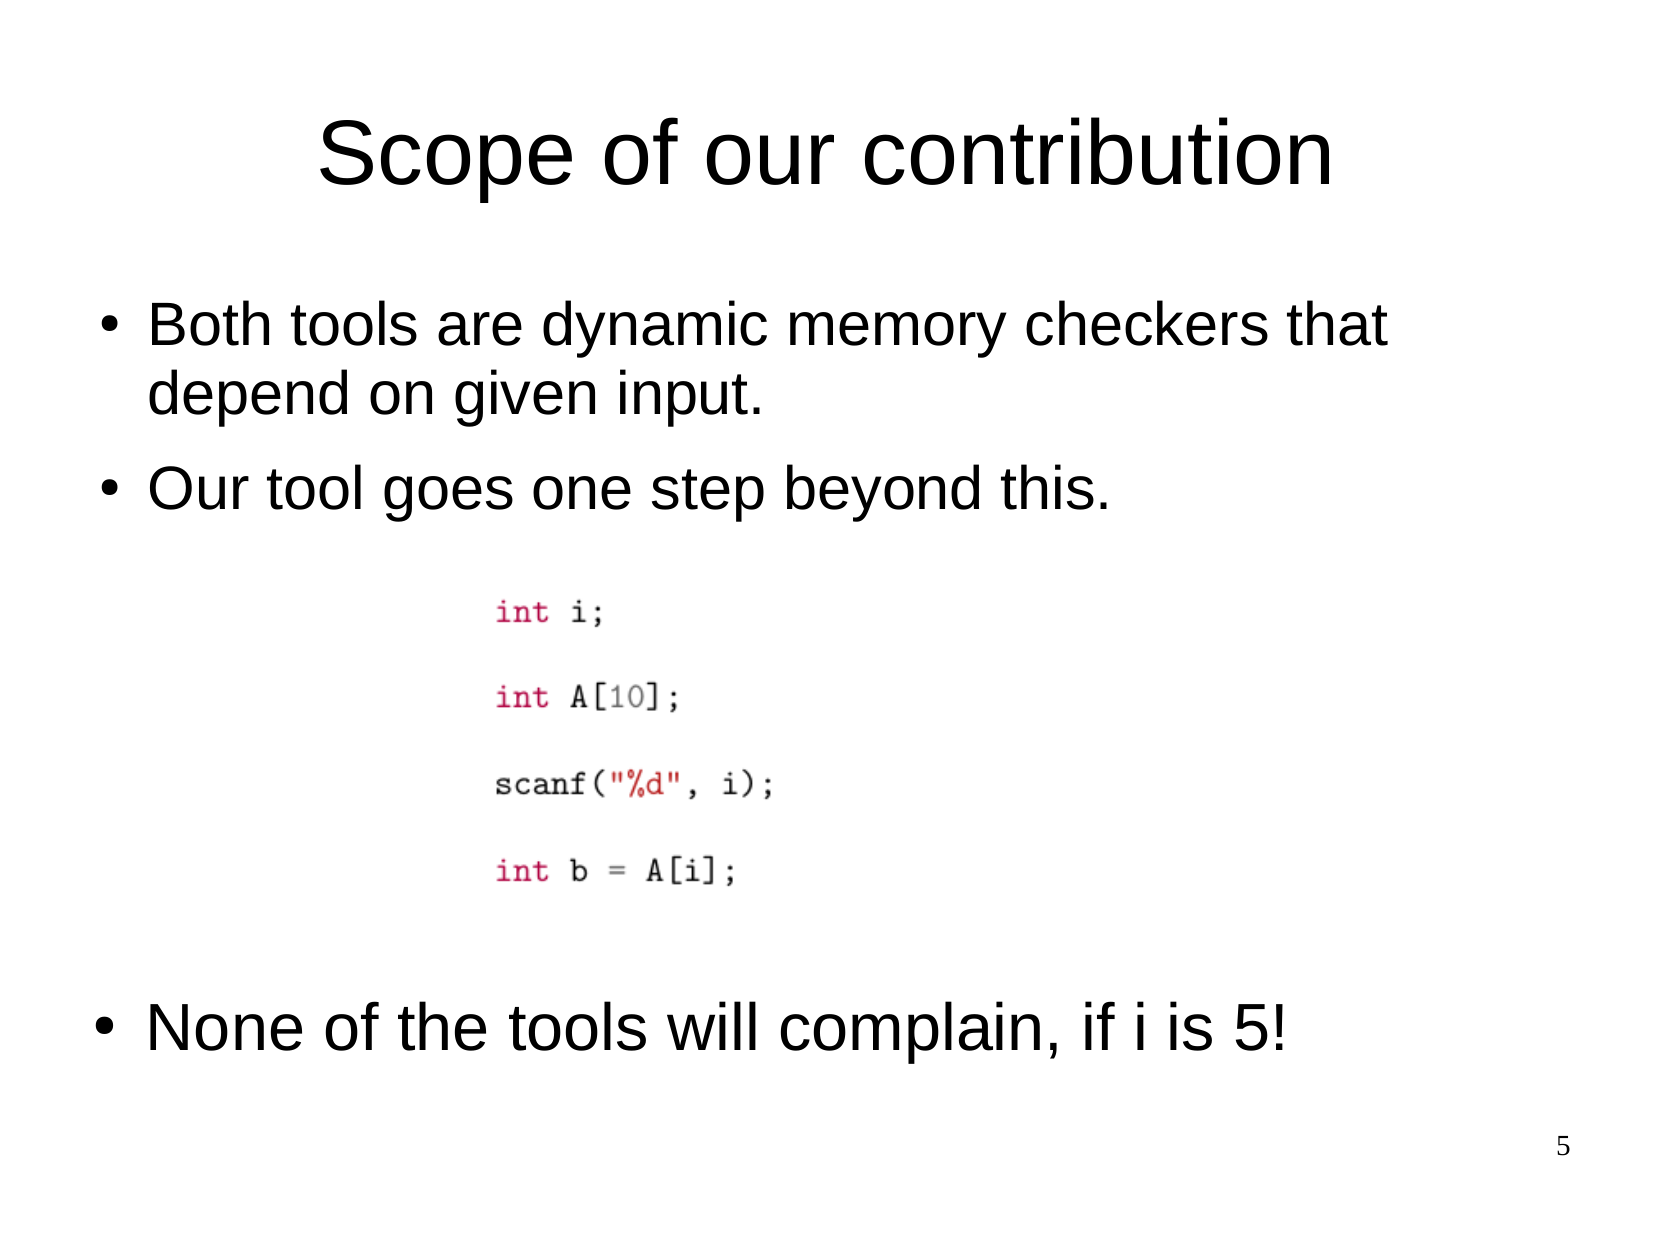

# Scope of our contribution
Both tools are dynamic memory checkers that depend on given input.
Our tool goes one step beyond this.
None of the tools will complain, if i is 5!
5